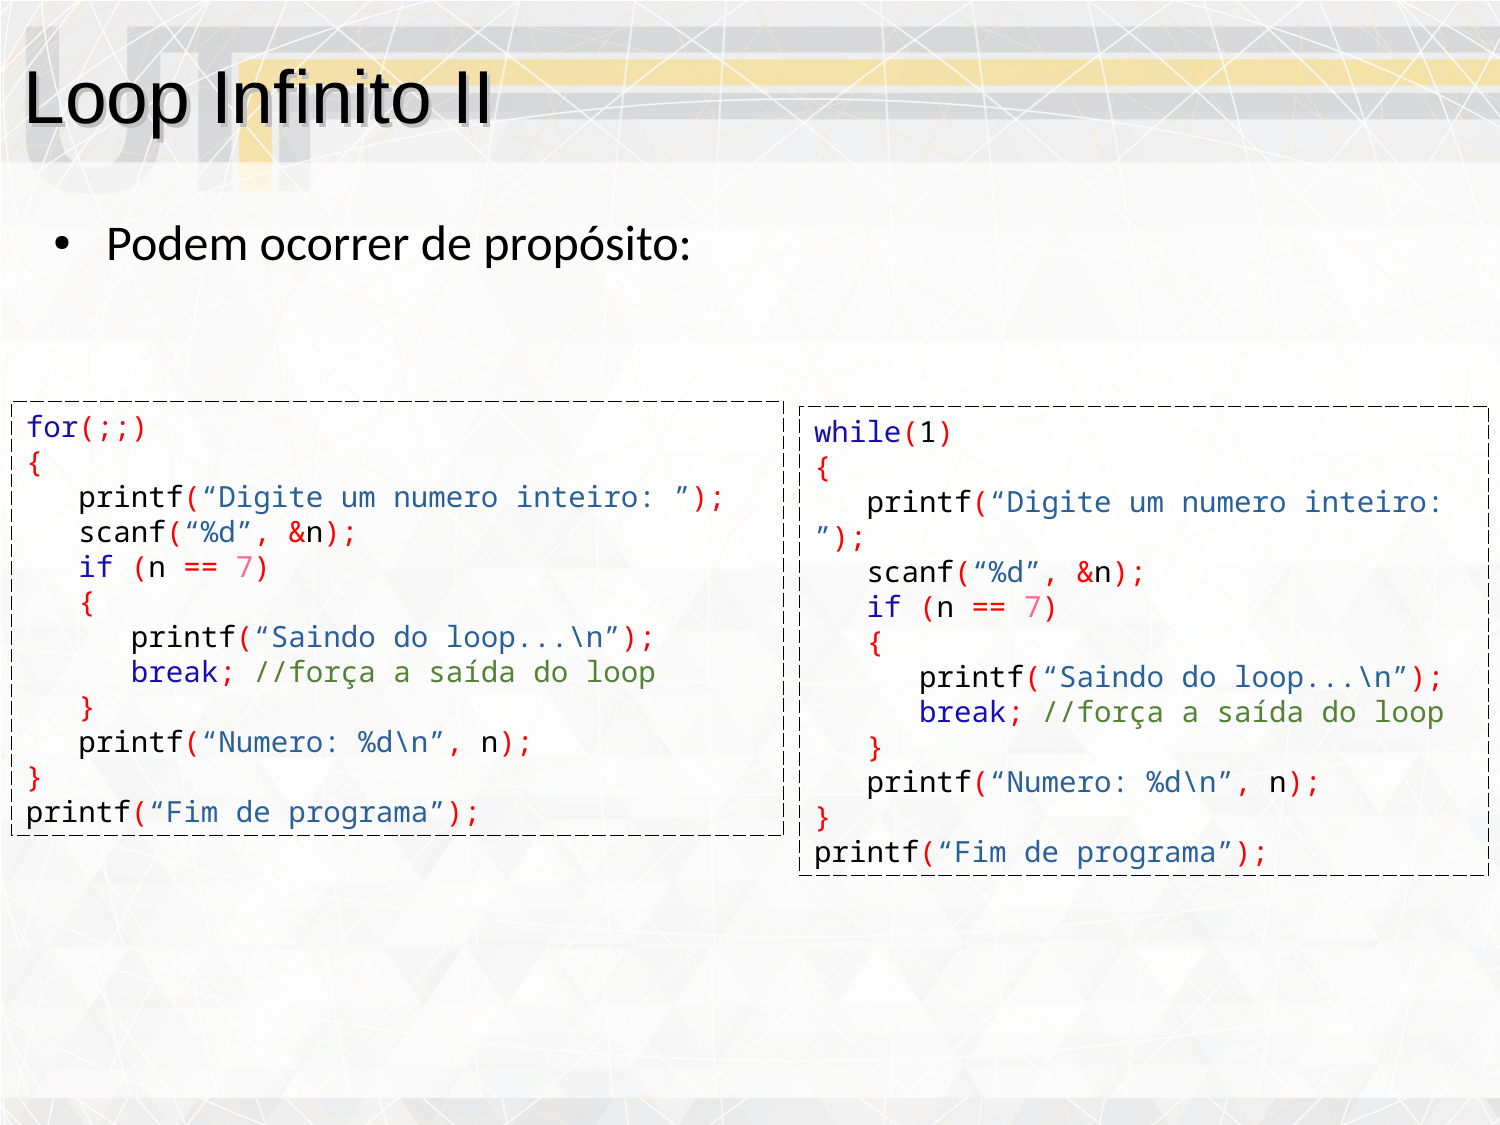

# Loop Infinito II
Podem ocorrer de propósito:
for(;;)
{
 printf(“Digite um numero inteiro: ”);
 scanf(“%d”, &n);
 if (n == 7)
 {
 printf(“Saindo do loop...\n”);
 break; //força a saída do loop
 }
 printf(“Numero: %d\n”, n);
}
printf(“Fim de programa”);
while(1)
{
 printf(“Digite um numero inteiro: ”);
 scanf(“%d”, &n);
 if (n == 7)
 {
 printf(“Saindo do loop...\n”);
 break; //força a saída do loop
 }
 printf(“Numero: %d\n”, n);
}
printf(“Fim de programa”);